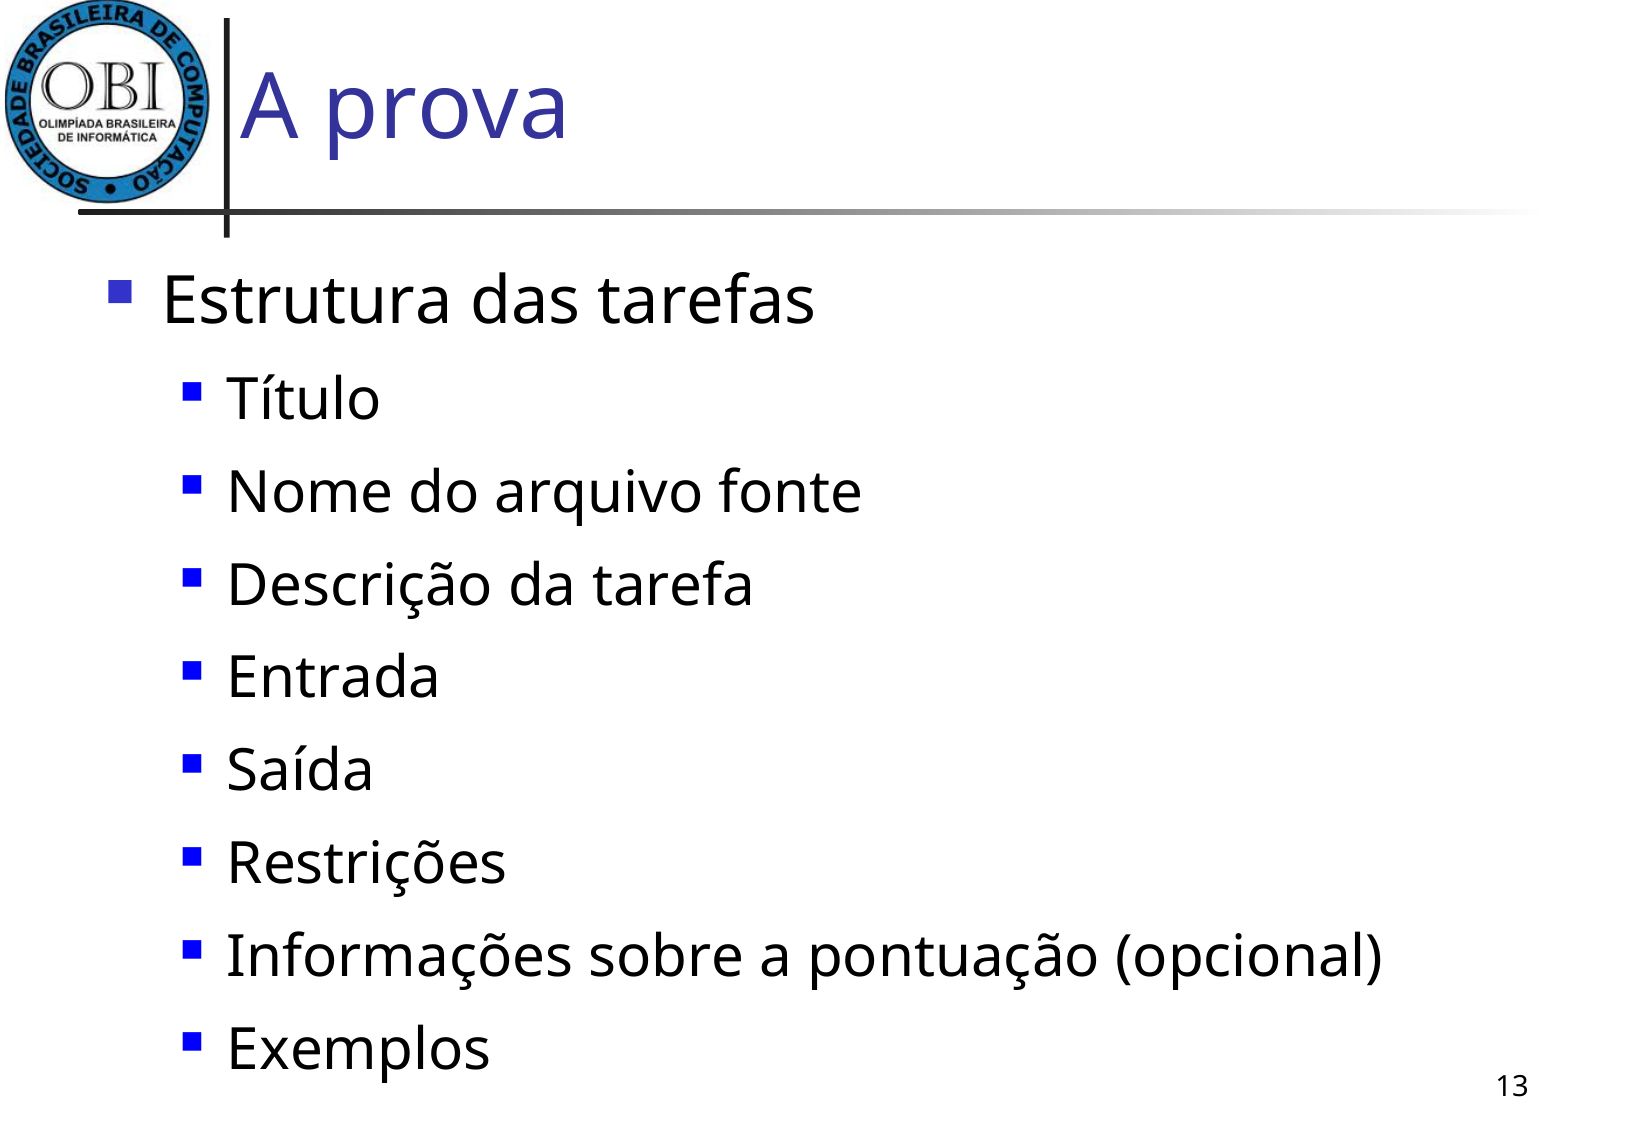

# A prova
Estrutura das tarefas
Título
Nome do arquivo fonte
Descrição da tarefa
Entrada
Saída
Restrições
Informações sobre a pontuação (opcional)
Exemplos